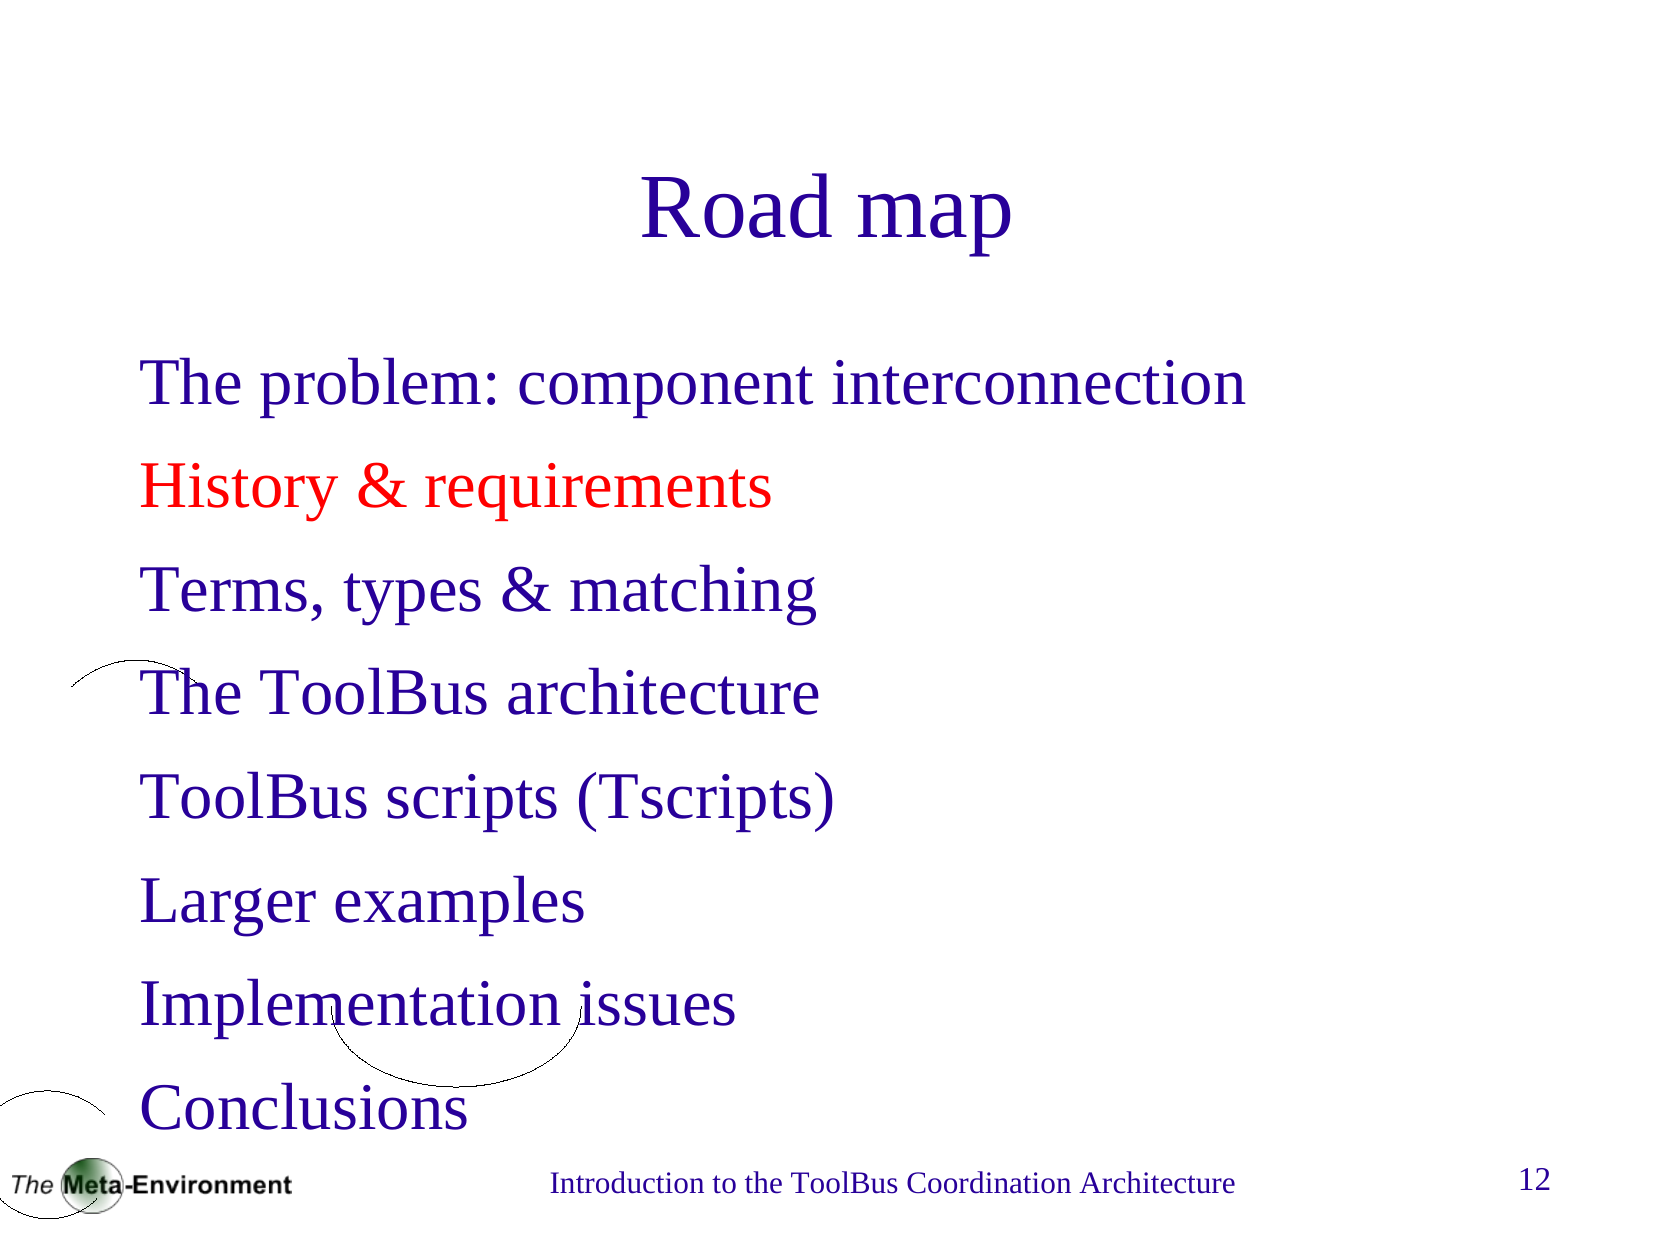

# Road map
The problem: component interconnection
History & requirements
Terms, types & matching
The ToolBus architecture
ToolBus scripts (Tscripts)
Larger examples
Implementation issues
Conclusions